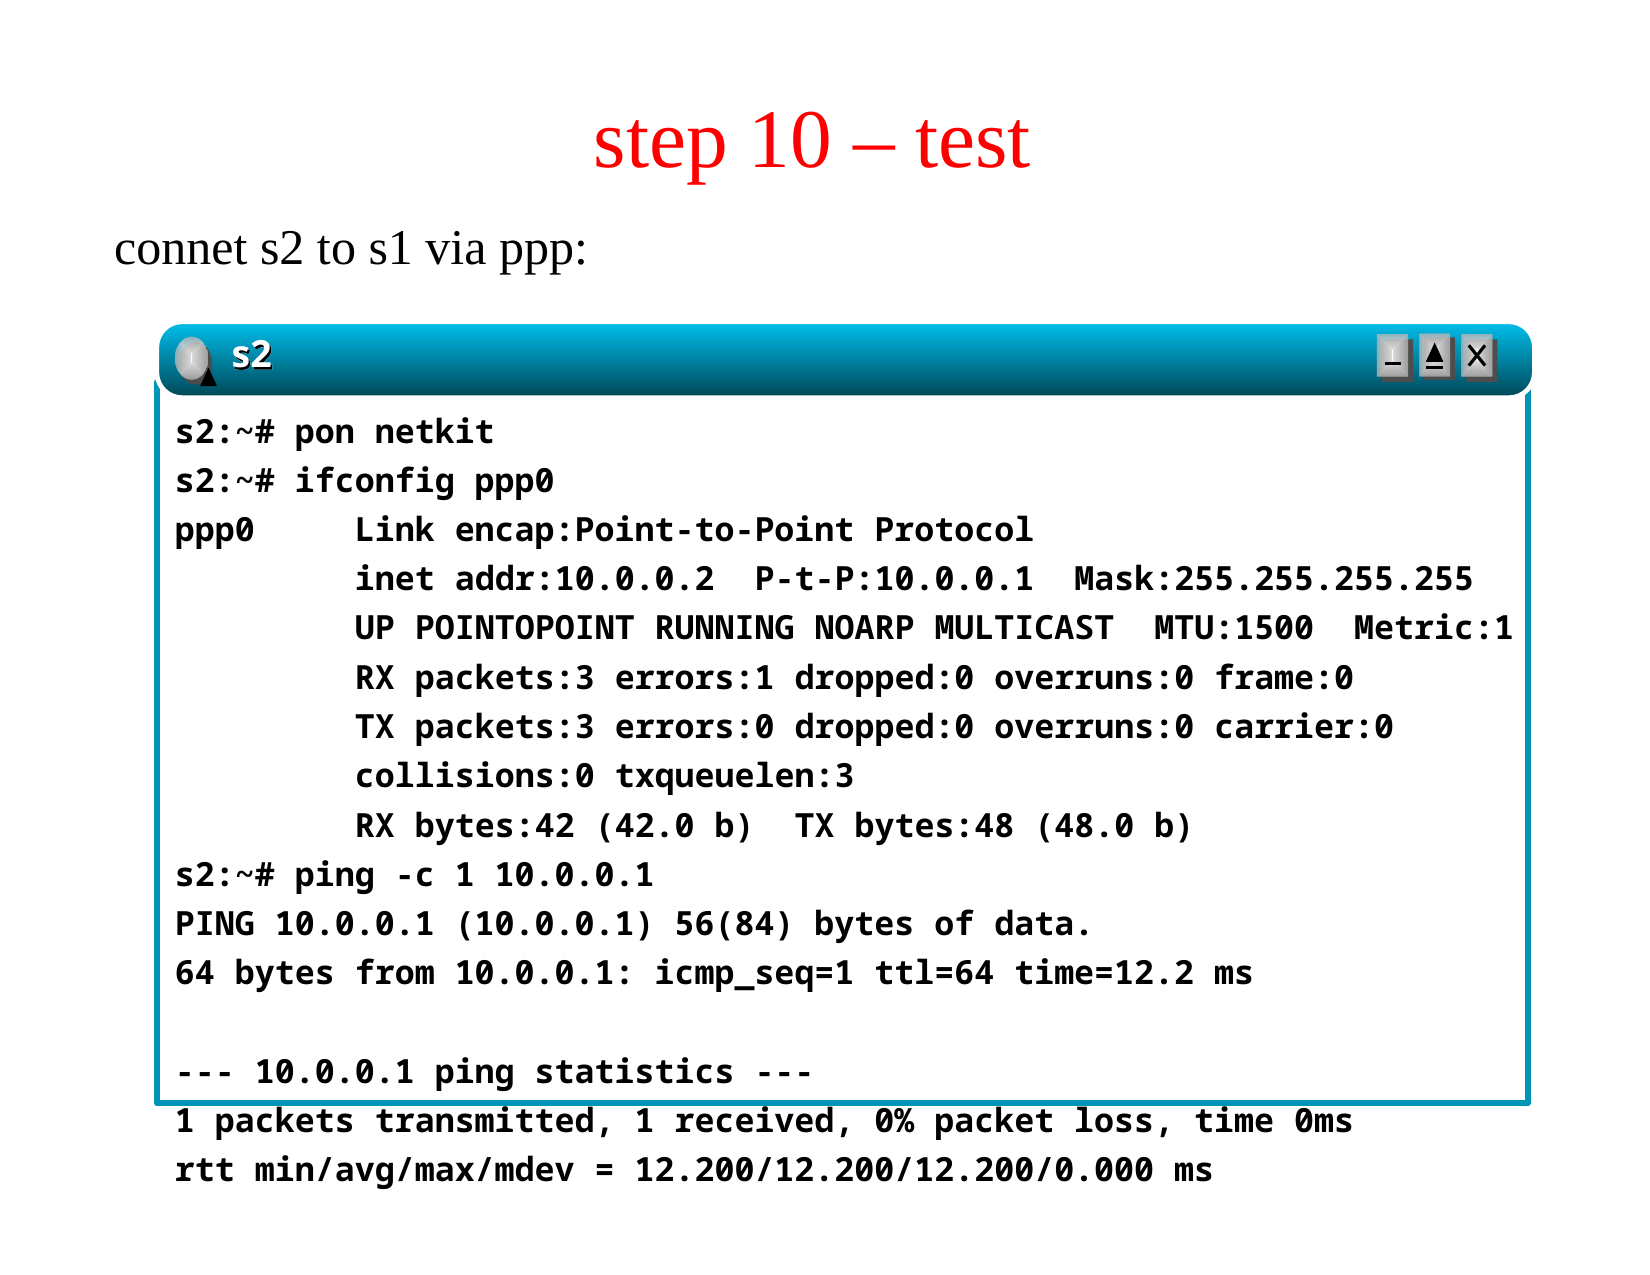

step 10 – test
connet s2 to s1 via ppp:
s2
 s2:~# pon netkit
 s2:~# ifconfig ppp0
 ppp0 Link encap:Point-to-Point Protocol
 inet addr:10.0.0.2 P-t-P:10.0.0.1 Mask:255.255.255.255
 UP POINTOPOINT RUNNING NOARP MULTICAST MTU:1500 Metric:1
 RX packets:3 errors:1 dropped:0 overruns:0 frame:0
 TX packets:3 errors:0 dropped:0 overruns:0 carrier:0
 collisions:0 txqueuelen:3
 RX bytes:42 (42.0 b) TX bytes:48 (48.0 b)
 s2:~# ping -c 1 10.0.0.1
 PING 10.0.0.1 (10.0.0.1) 56(84) bytes of data.
 64 bytes from 10.0.0.1: icmp_seq=1 ttl=64 time=12.2 ms
 --- 10.0.0.1 ping statistics ---
 1 packets transmitted, 1 received, 0% packet loss, time 0ms
 rtt min/avg/max/mdev = 12.200/12.200/12.200/0.000 ms